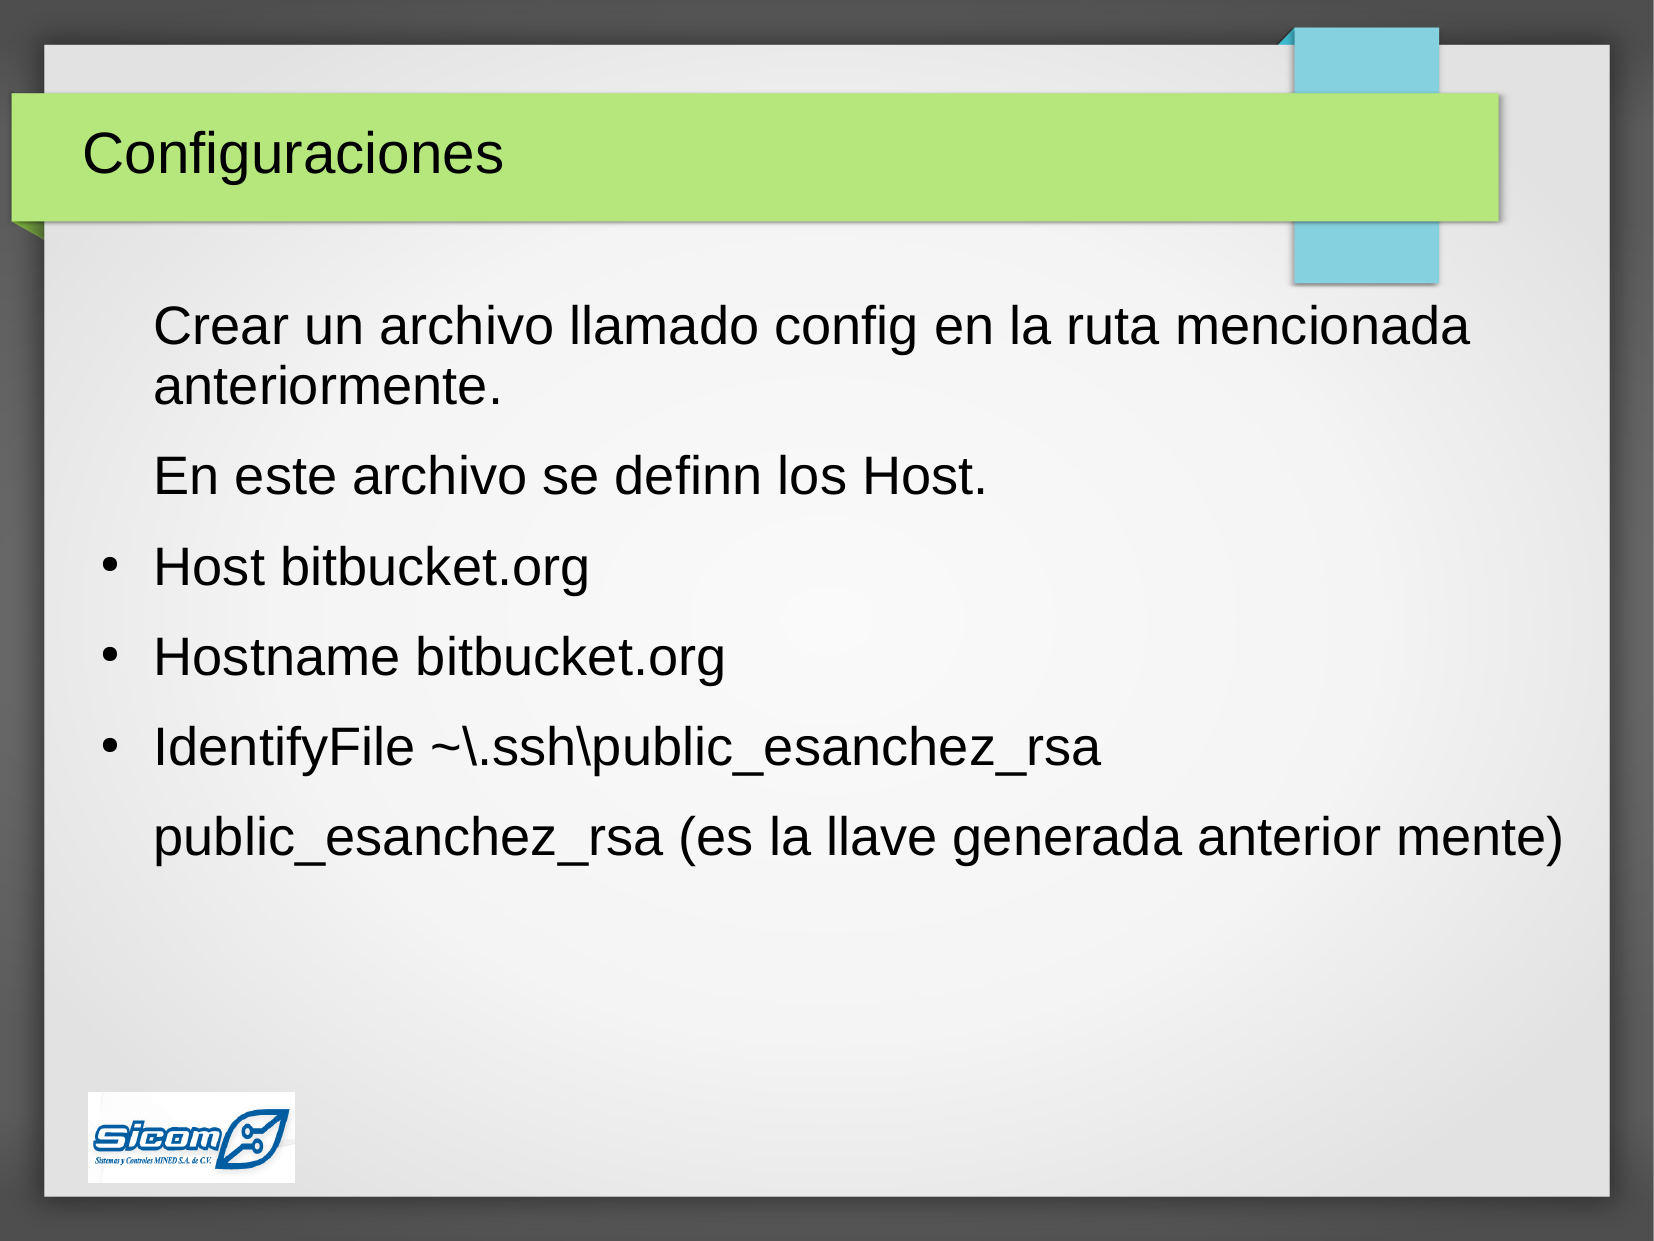

# Configuraciones
Crear un archivo llamado config en la ruta mencionada anteriormente.
En este archivo se definn los Host.
Host bitbucket.org
Hostname bitbucket.org
IdentifyFile ~\.ssh\public_esanchez_rsa
public_esanchez_rsa (es la llave generada anterior mente)